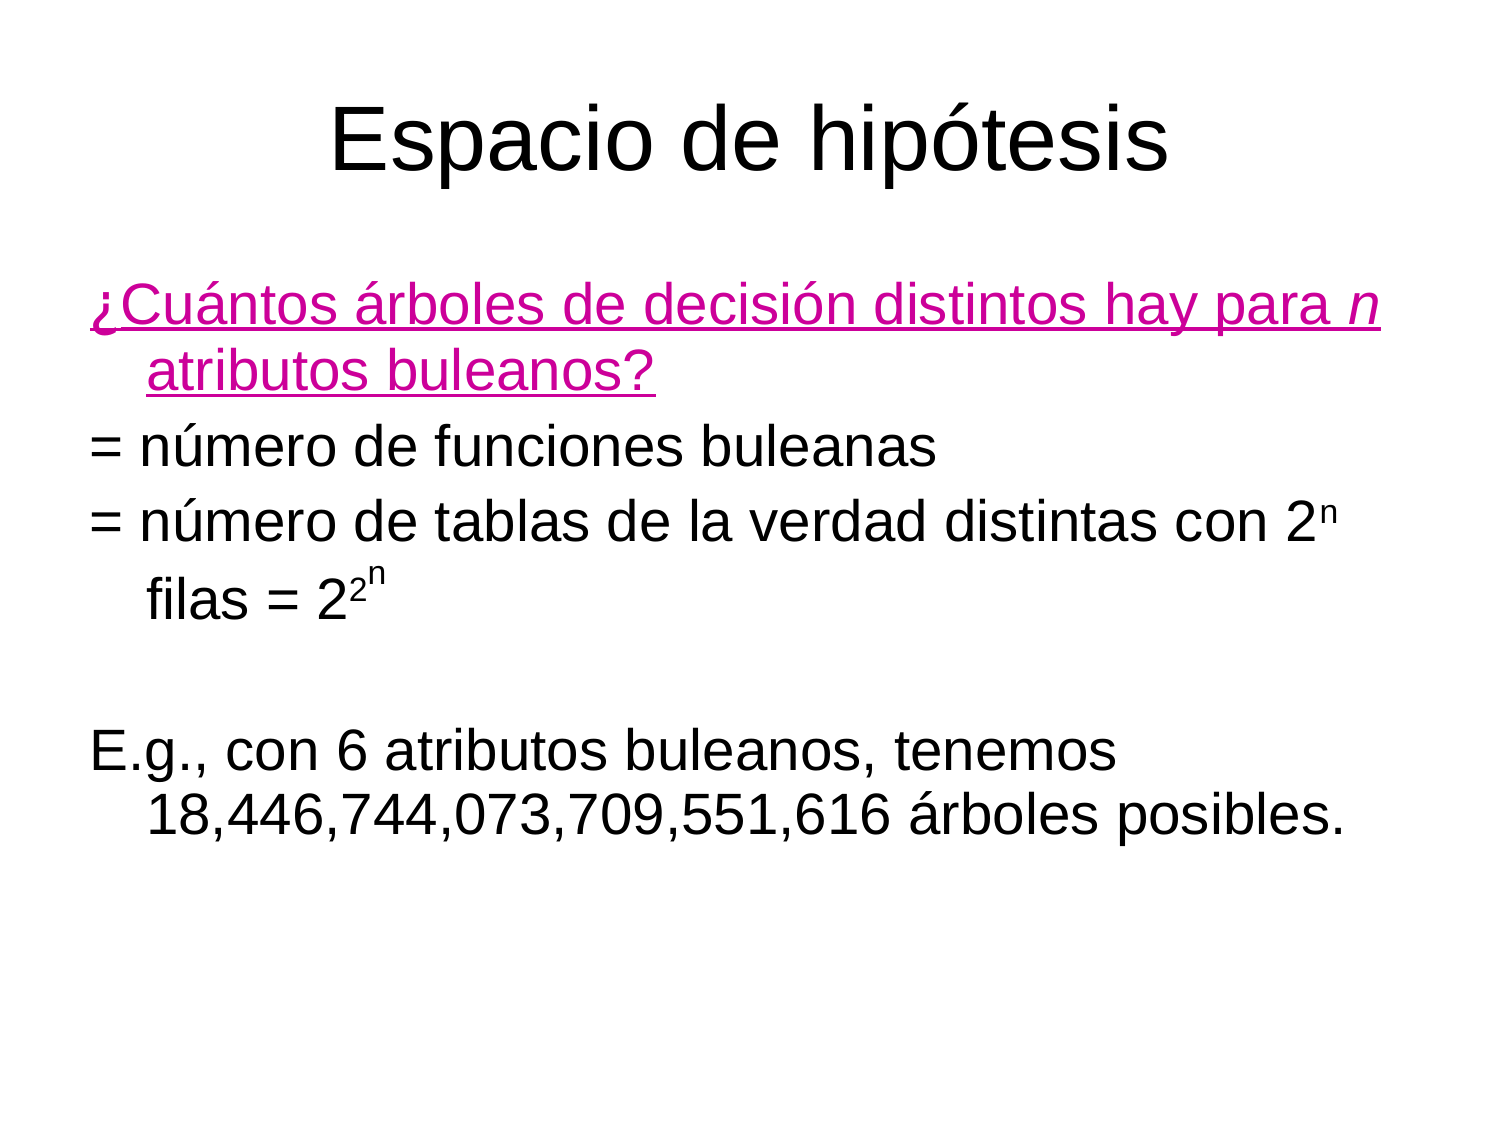

# Espacio de hipótesis
¿Cuántos árboles de decisión distintos hay para n atributos buleanos?
= número de funciones buleanas
= número de tablas de la verdad distintas con 2n filas = 22n
E.g., con 6 atributos buleanos, tenemos 18,446,744,073,709,551,616 árboles posibles.